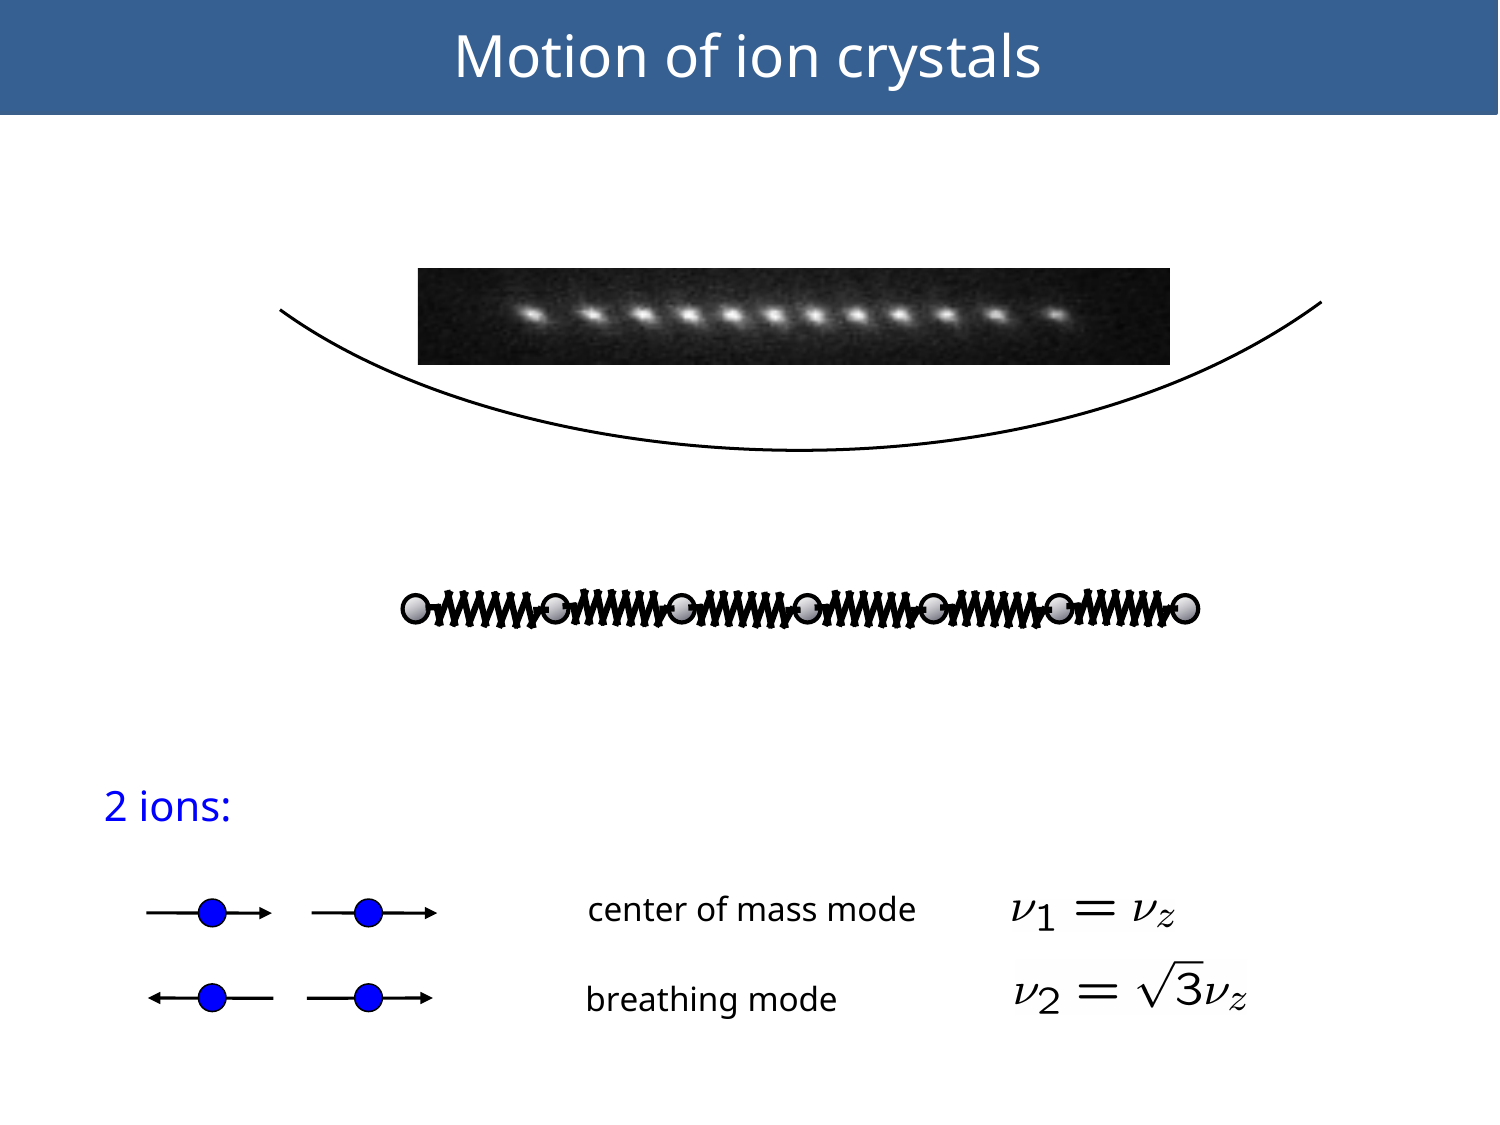

# Motion of ion crystals
2 ions:
center of mass mode
breathing mode